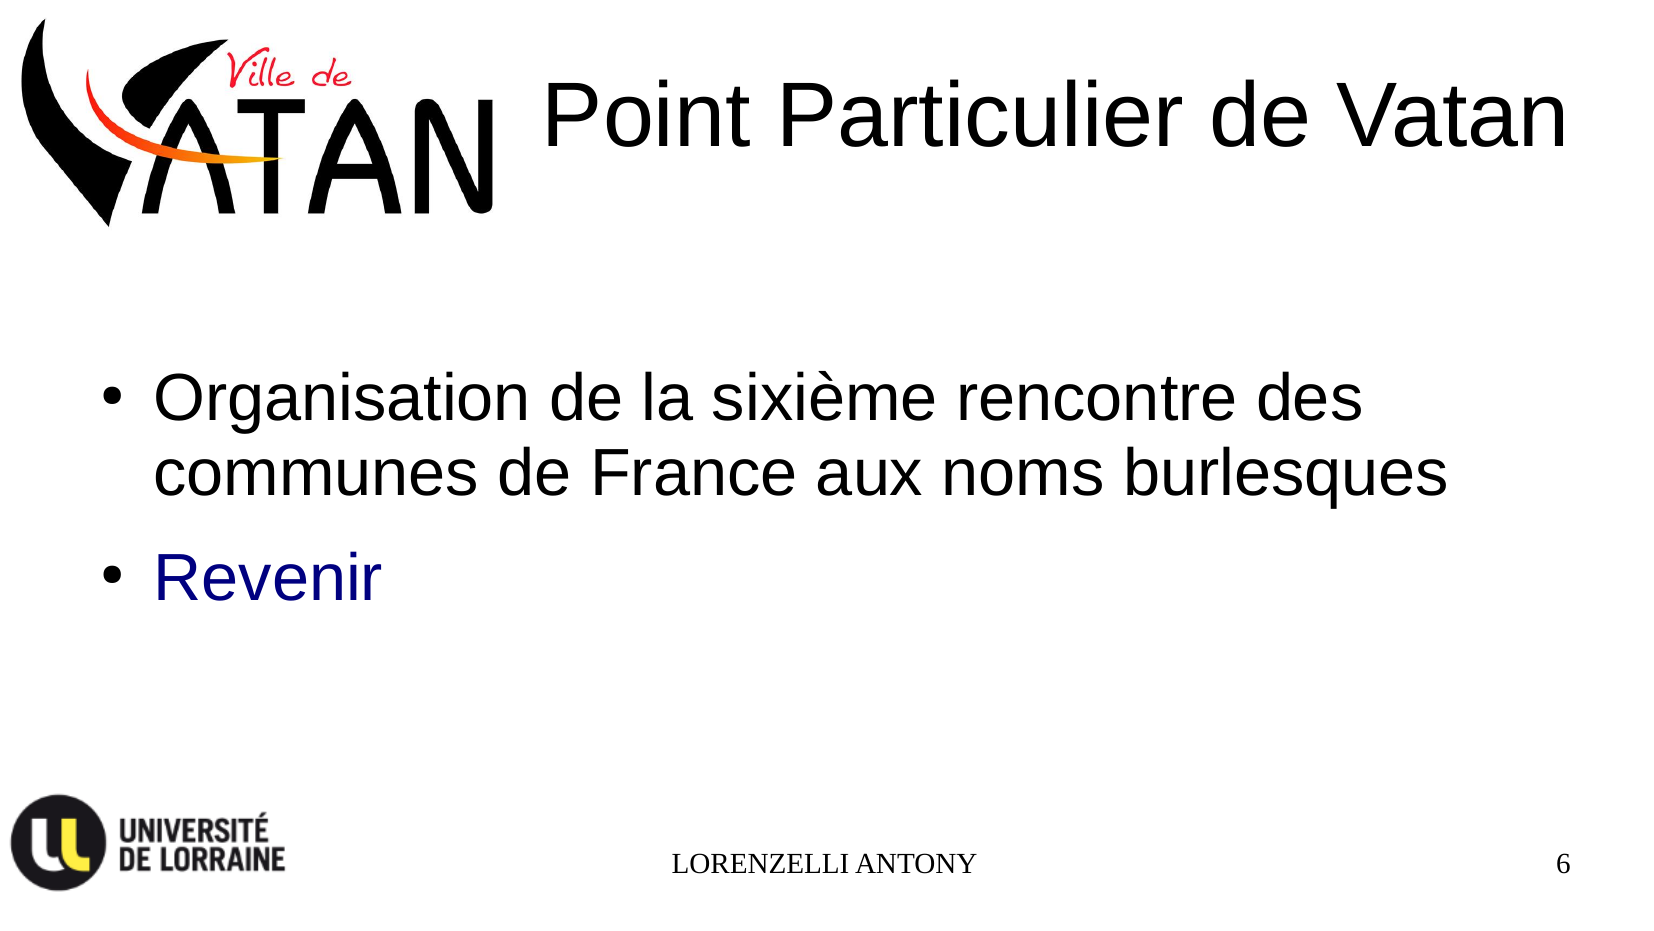

# Point Particulier de Vatan
Organisation de la sixième rencontre des communes de France aux noms burlesques
Revenir
LORENZELLI ANTONY
6